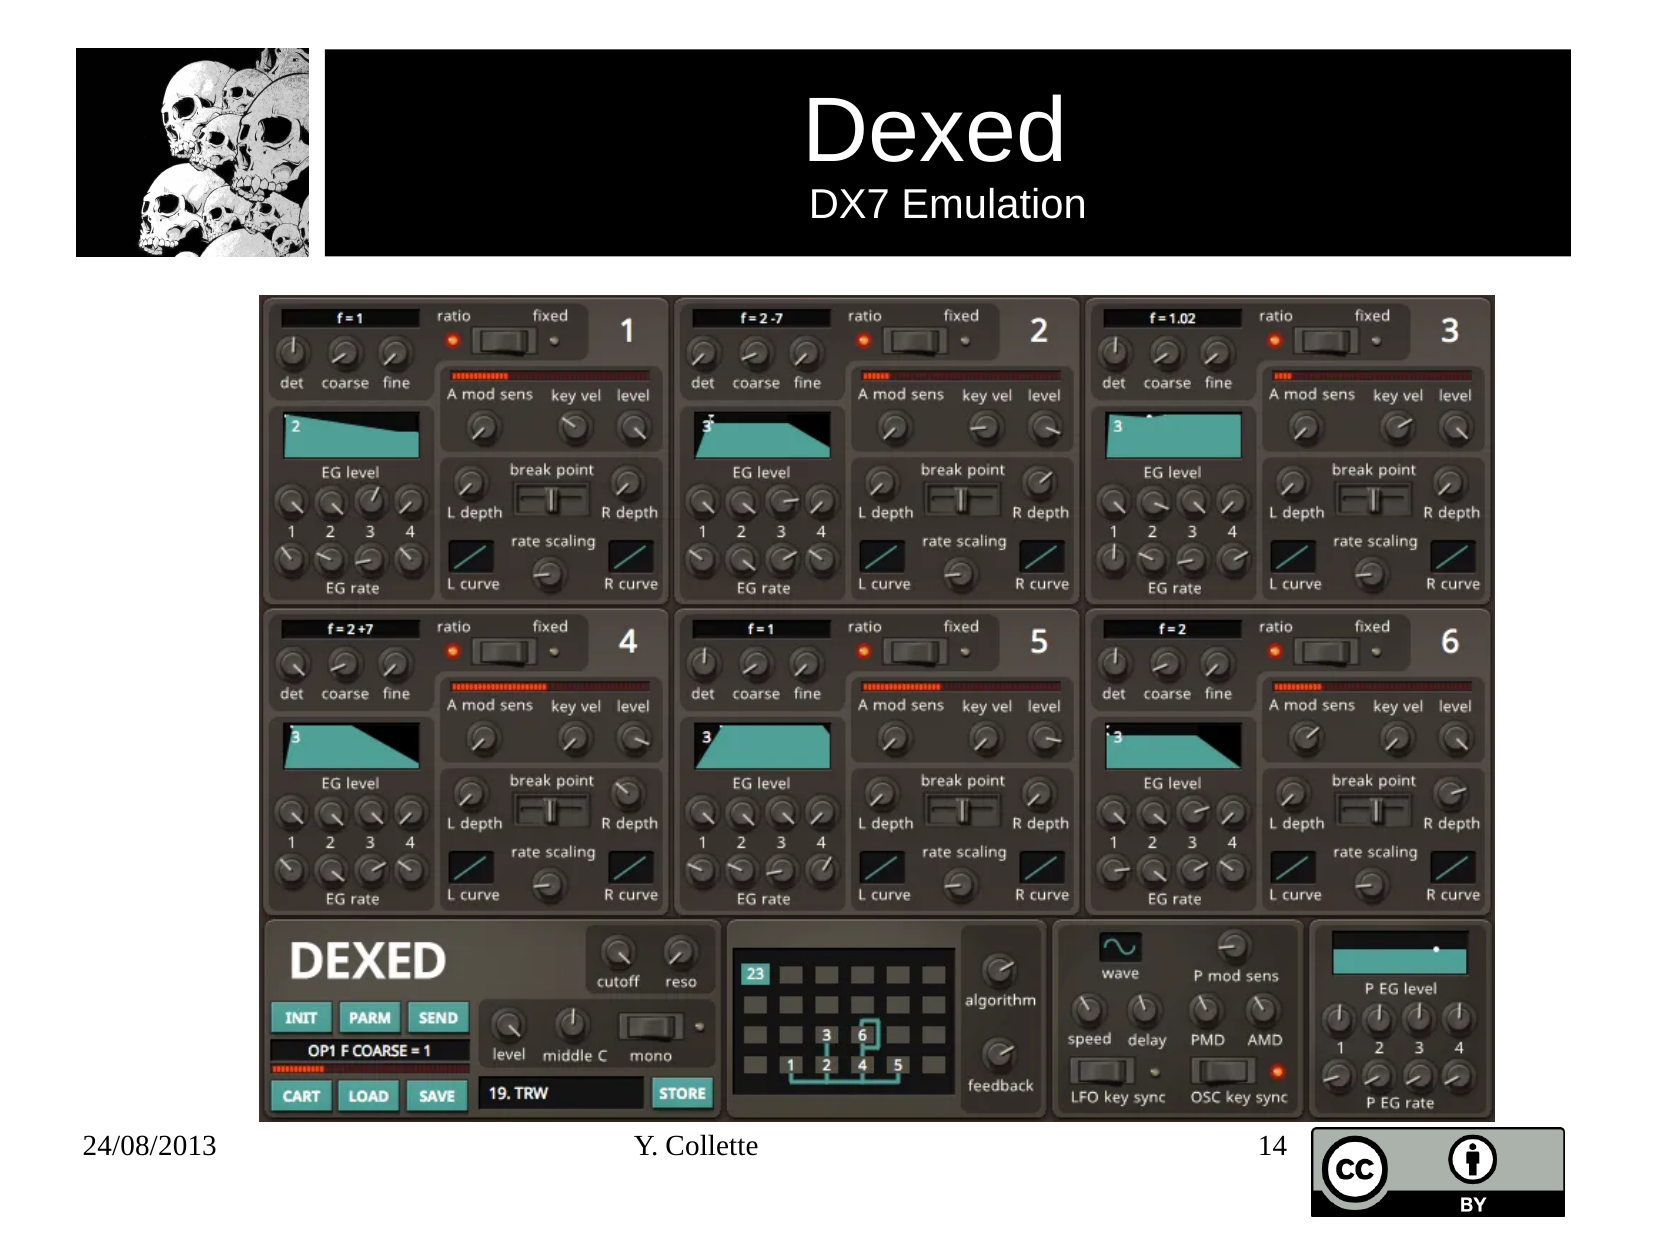

# Dexed DX7 Emulation
Y. Collette
14